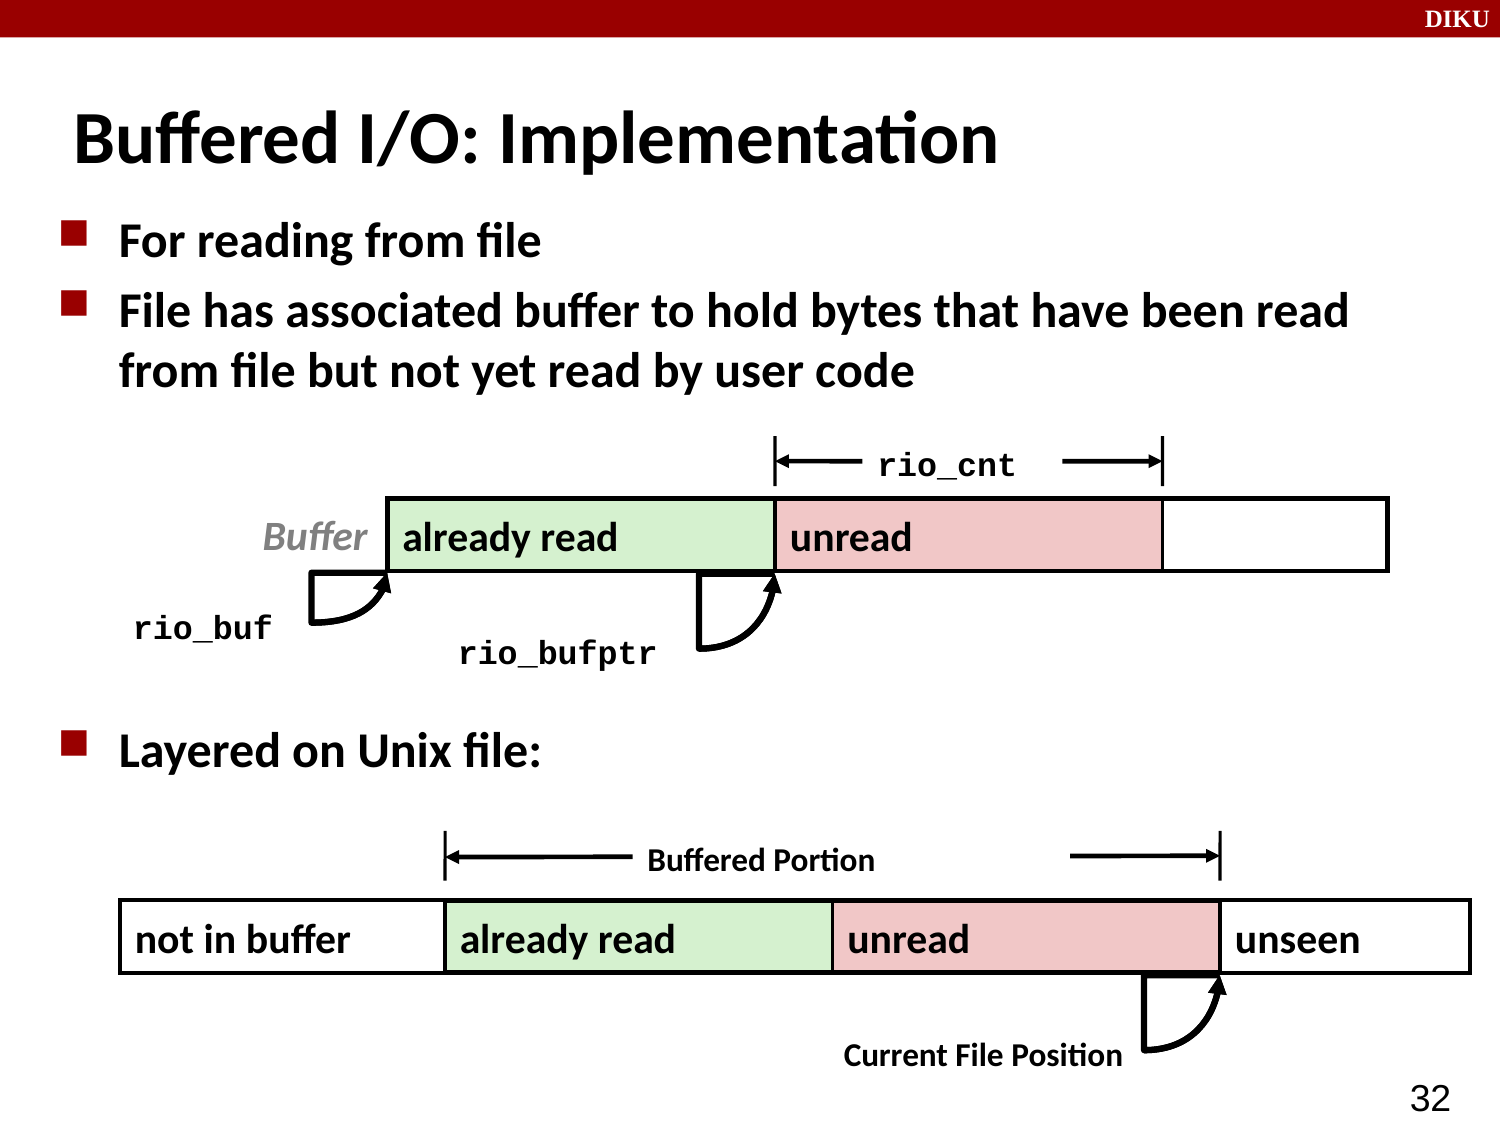

Buffered I/O: Implementation
For reading from file
File has associated buffer to hold bytes that have been read from file but not yet read by user code
Layered on Unix file:
rio_cnt
already read
unread
Buffer
rio_buf
rio_bufptr
Buffered Portion
not in buffer
already read
unread
unseen
Current File Position